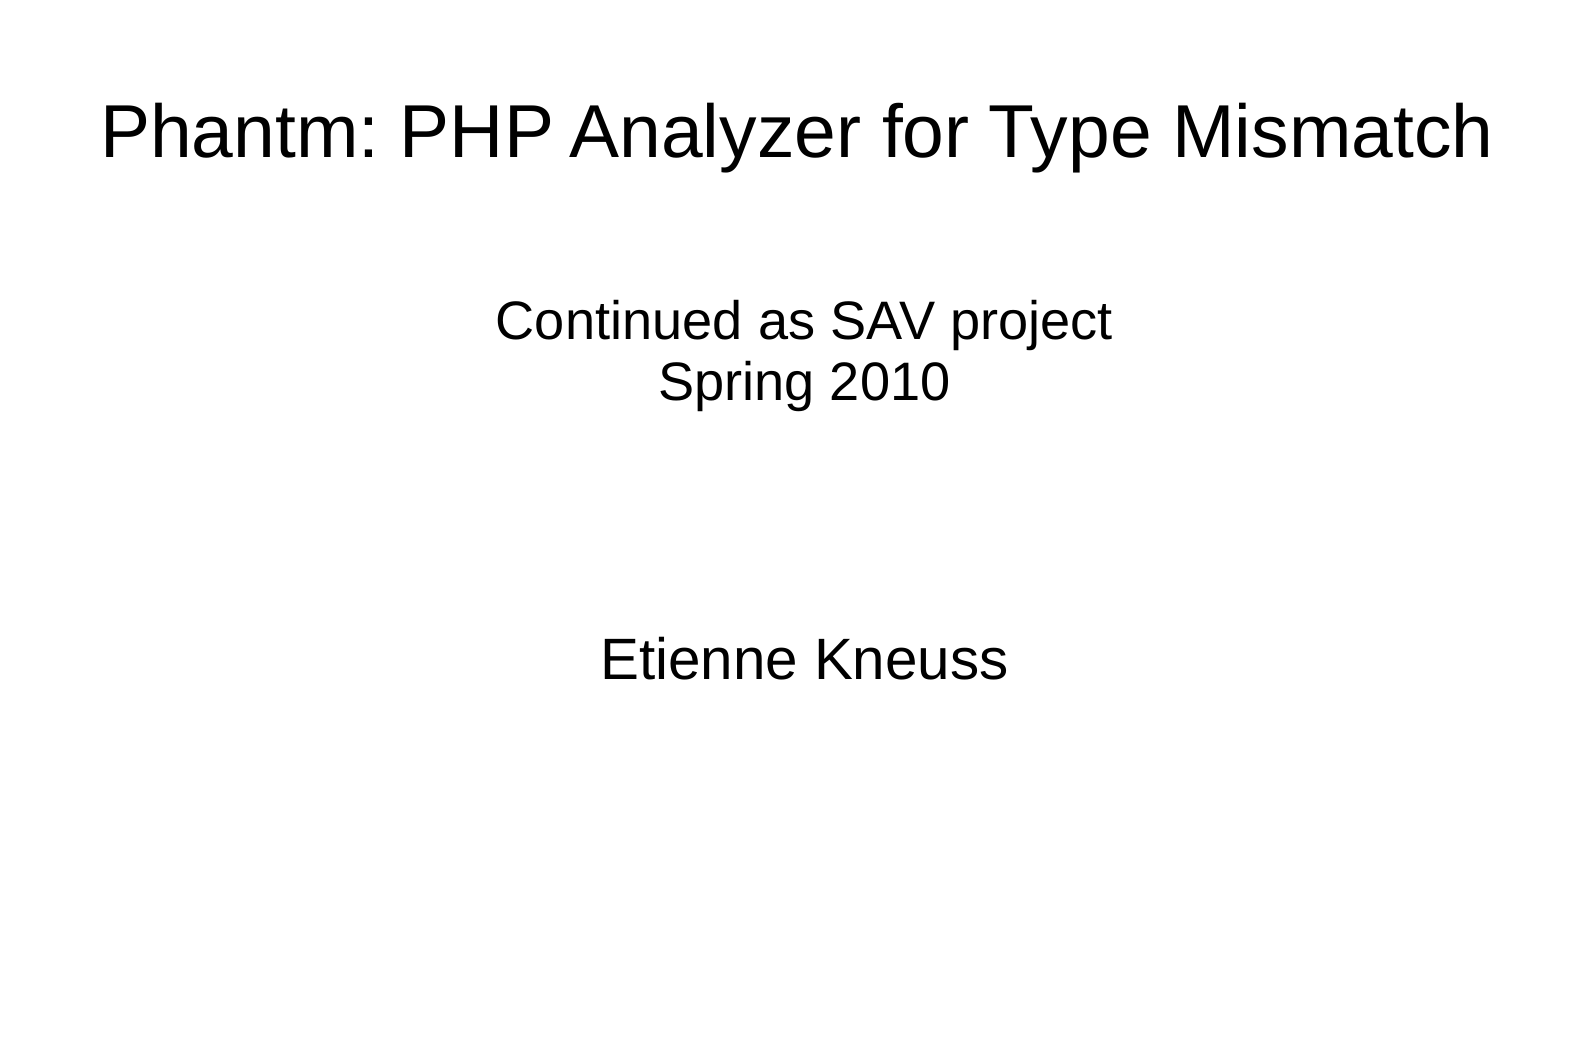

# Phantm: PHP Analyzer for Type Mismatch
Continued as SAV project
Spring 2010
Etienne Kneuss